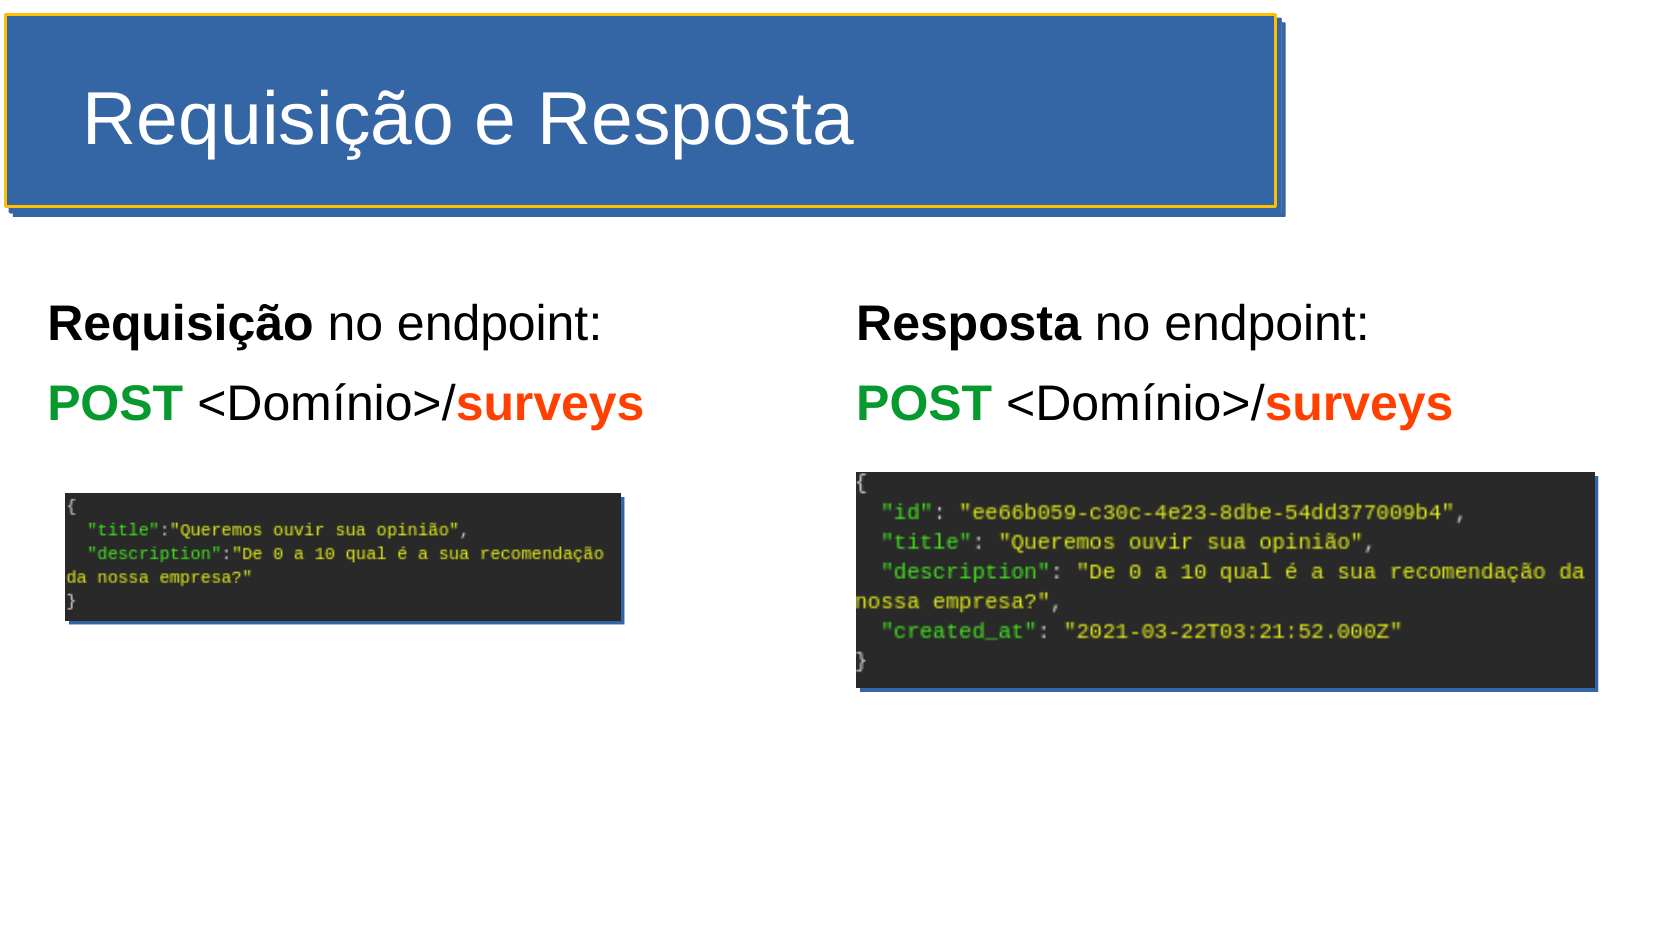

# Requisição e Resposta
Requisição no endpoint:
POST <Domínio>/surveys
Resposta no endpoint:
POST <Domínio>/surveys